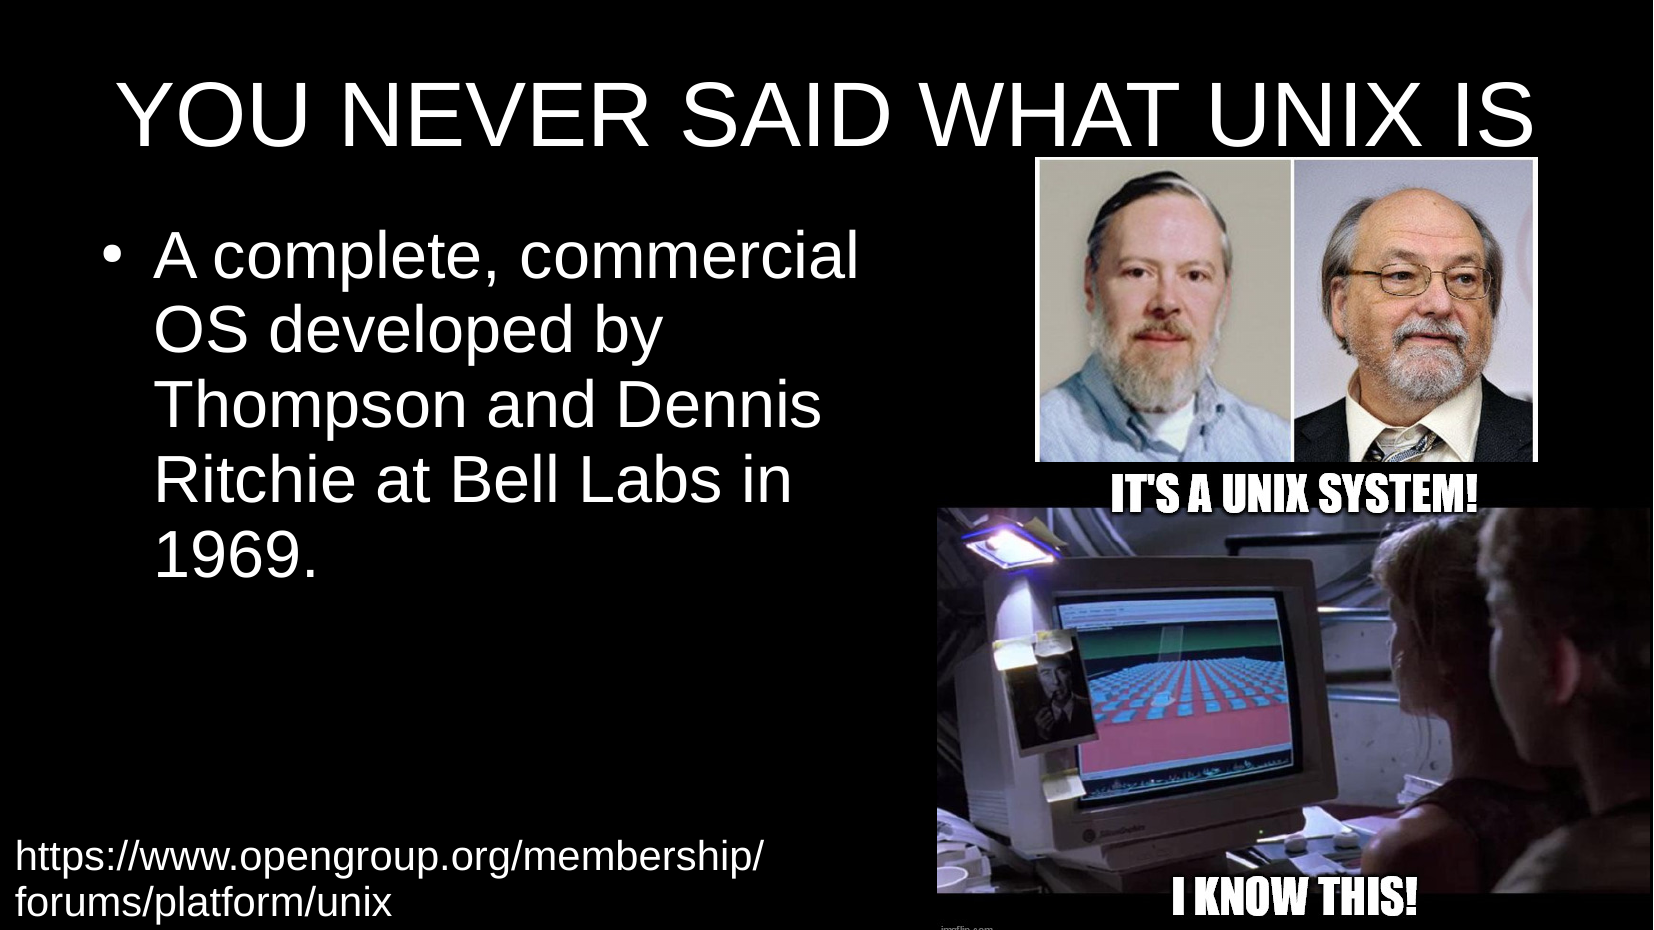

# YOU NEVER SAID WHAT UNIX IS
A complete, commercial OS developed by Thompson and Dennis Ritchie at Bell Labs in 1969.
https://www.opengroup.org/membership/forums/platform/unix